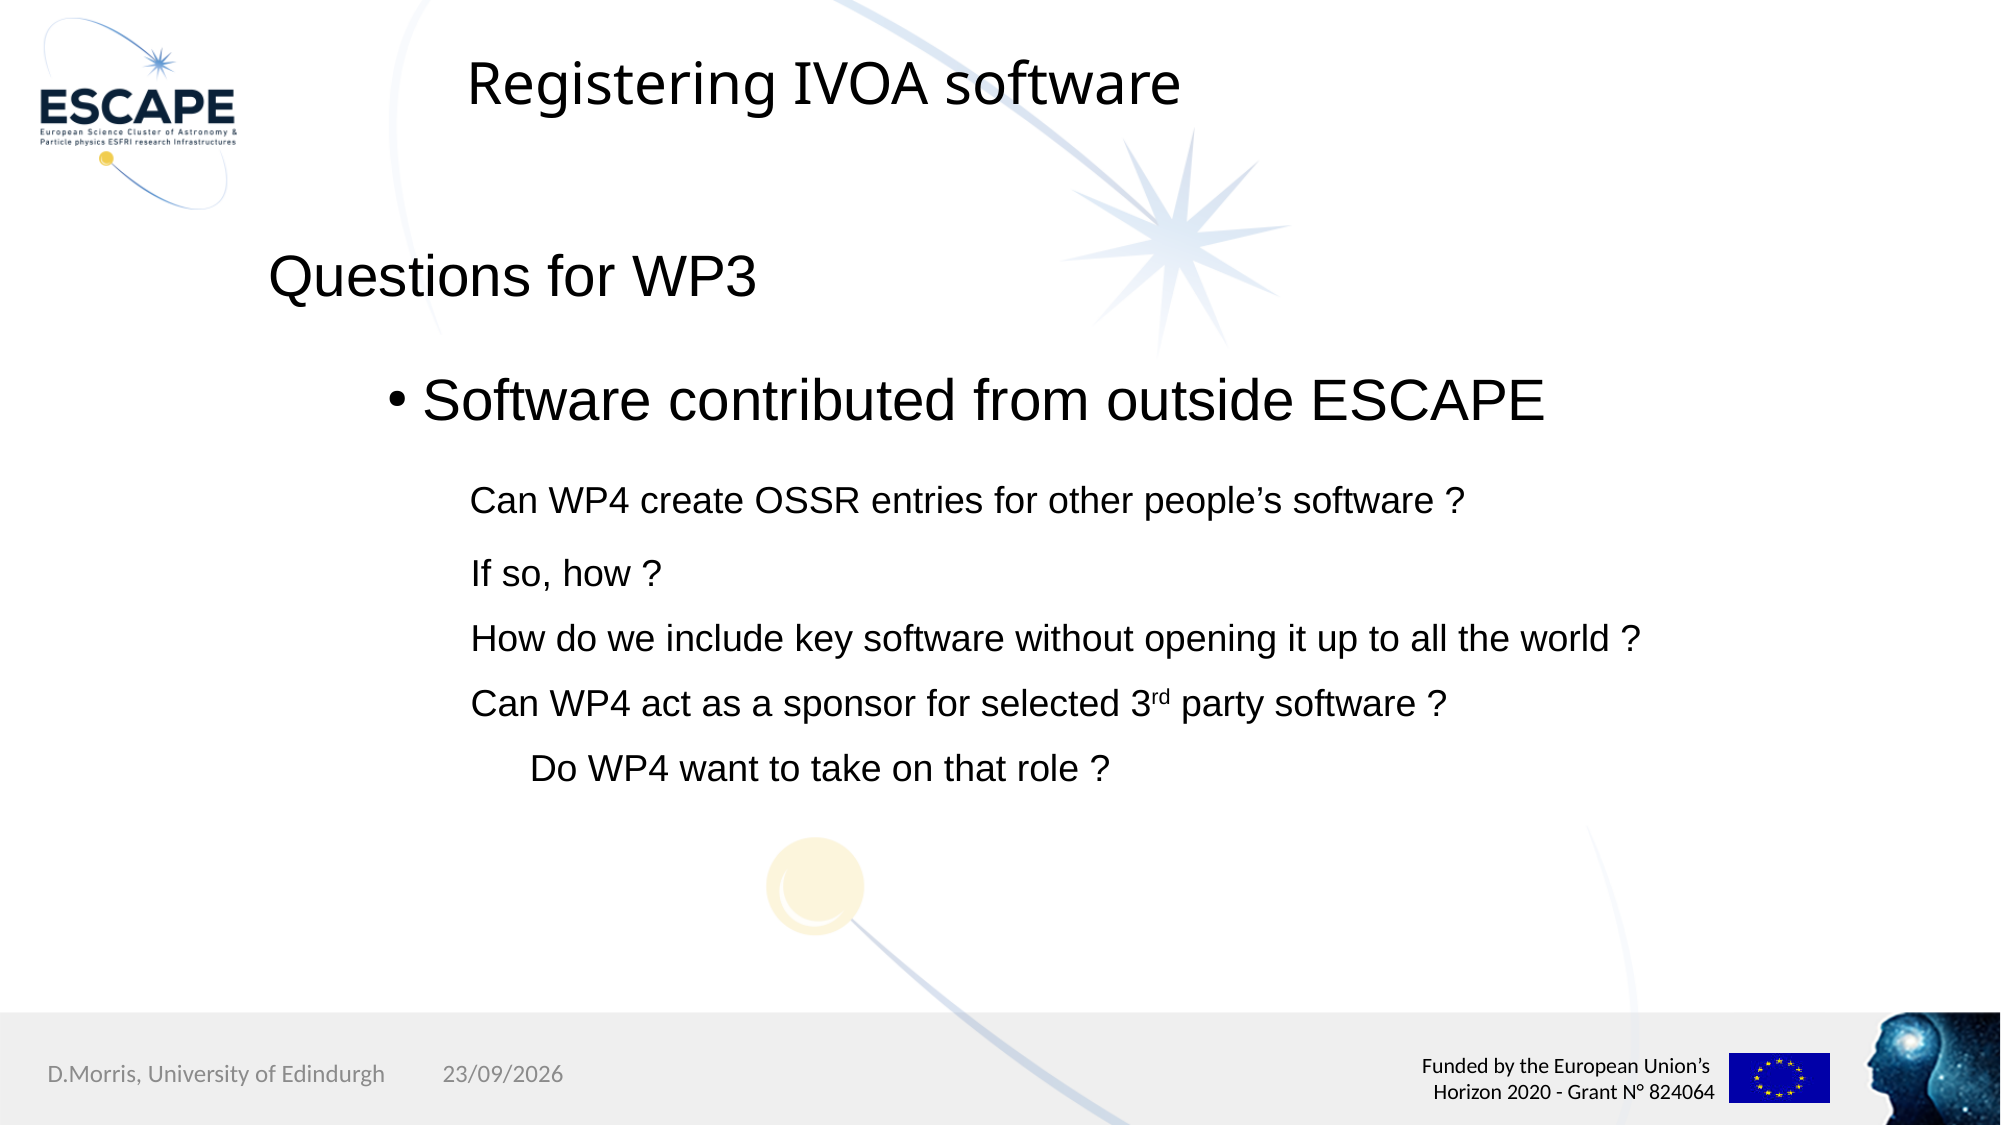

# Registering IVOA software
Questions for WP3
Software contributed from outside ESCAPE
Can WP4 create OSSR entries for other people’s software ?
If so, how ?
How do we include key software without opening it up to all the world ?
Can WP4 act as a sponsor for selected 3rd party software ?
Do WP4 want to take on that role ?
D.Morris, University of Edindurgh